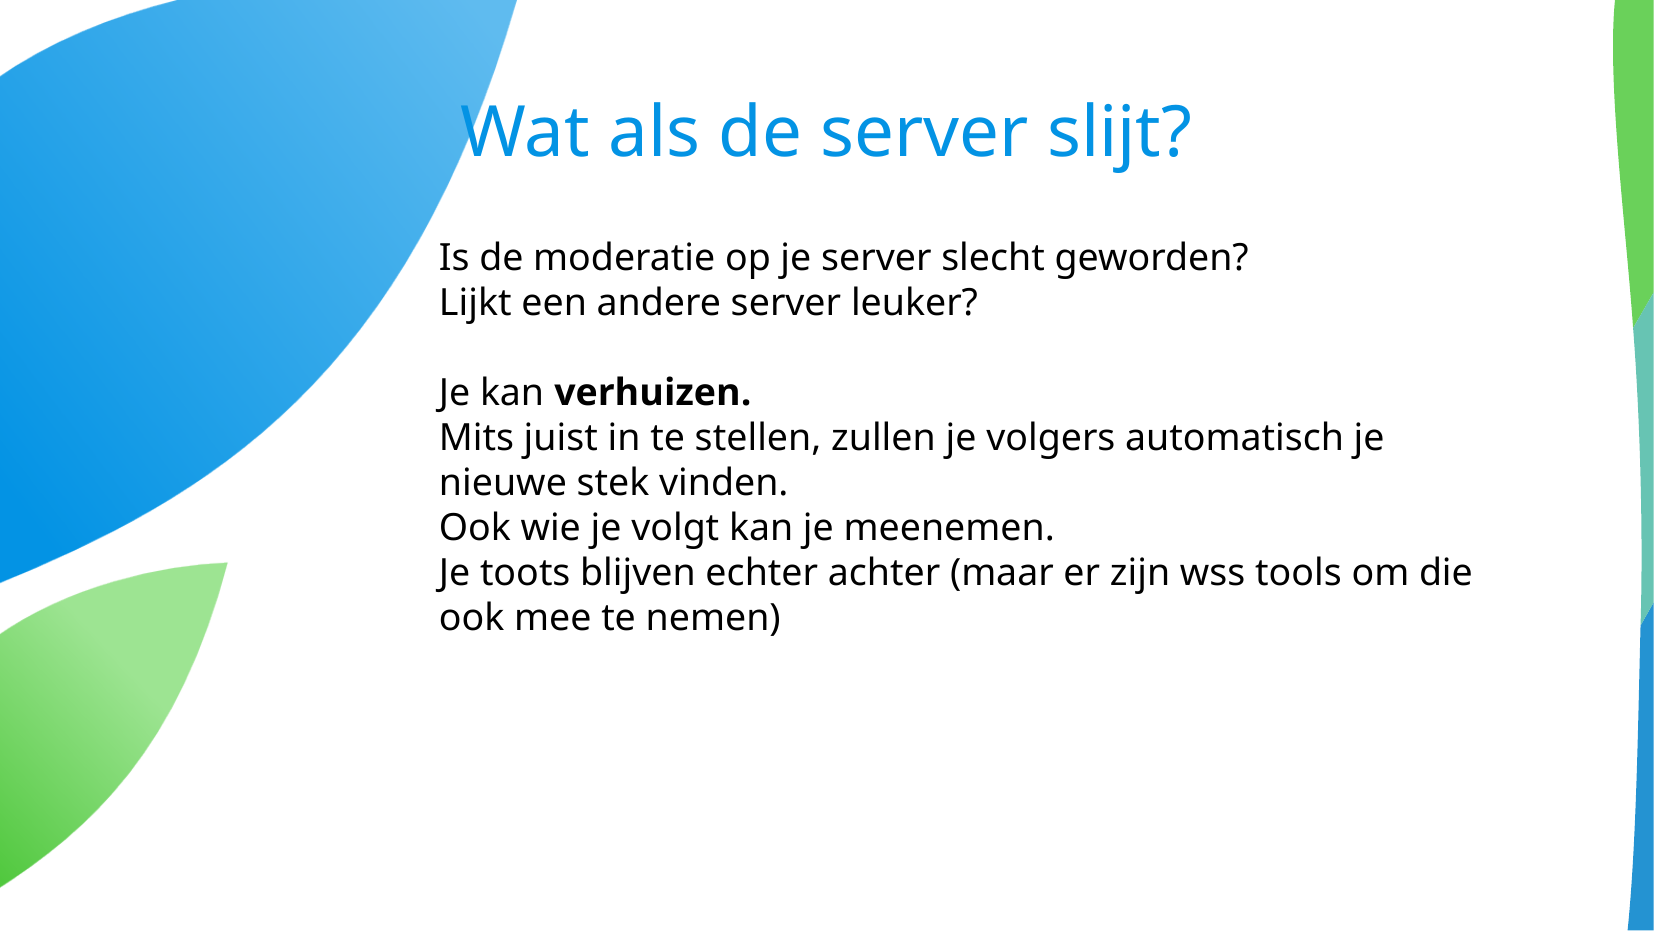

Wat als de server slijt?
Is de moderatie op je server slecht geworden?
Lijkt een andere server leuker?
Je kan verhuizen.
Mits juist in te stellen, zullen je volgers automatisch je nieuwe stek vinden.
Ook wie je volgt kan je meenemen.
Je toots blijven echter achter (maar er zijn wss tools om die ook mee te nemen)